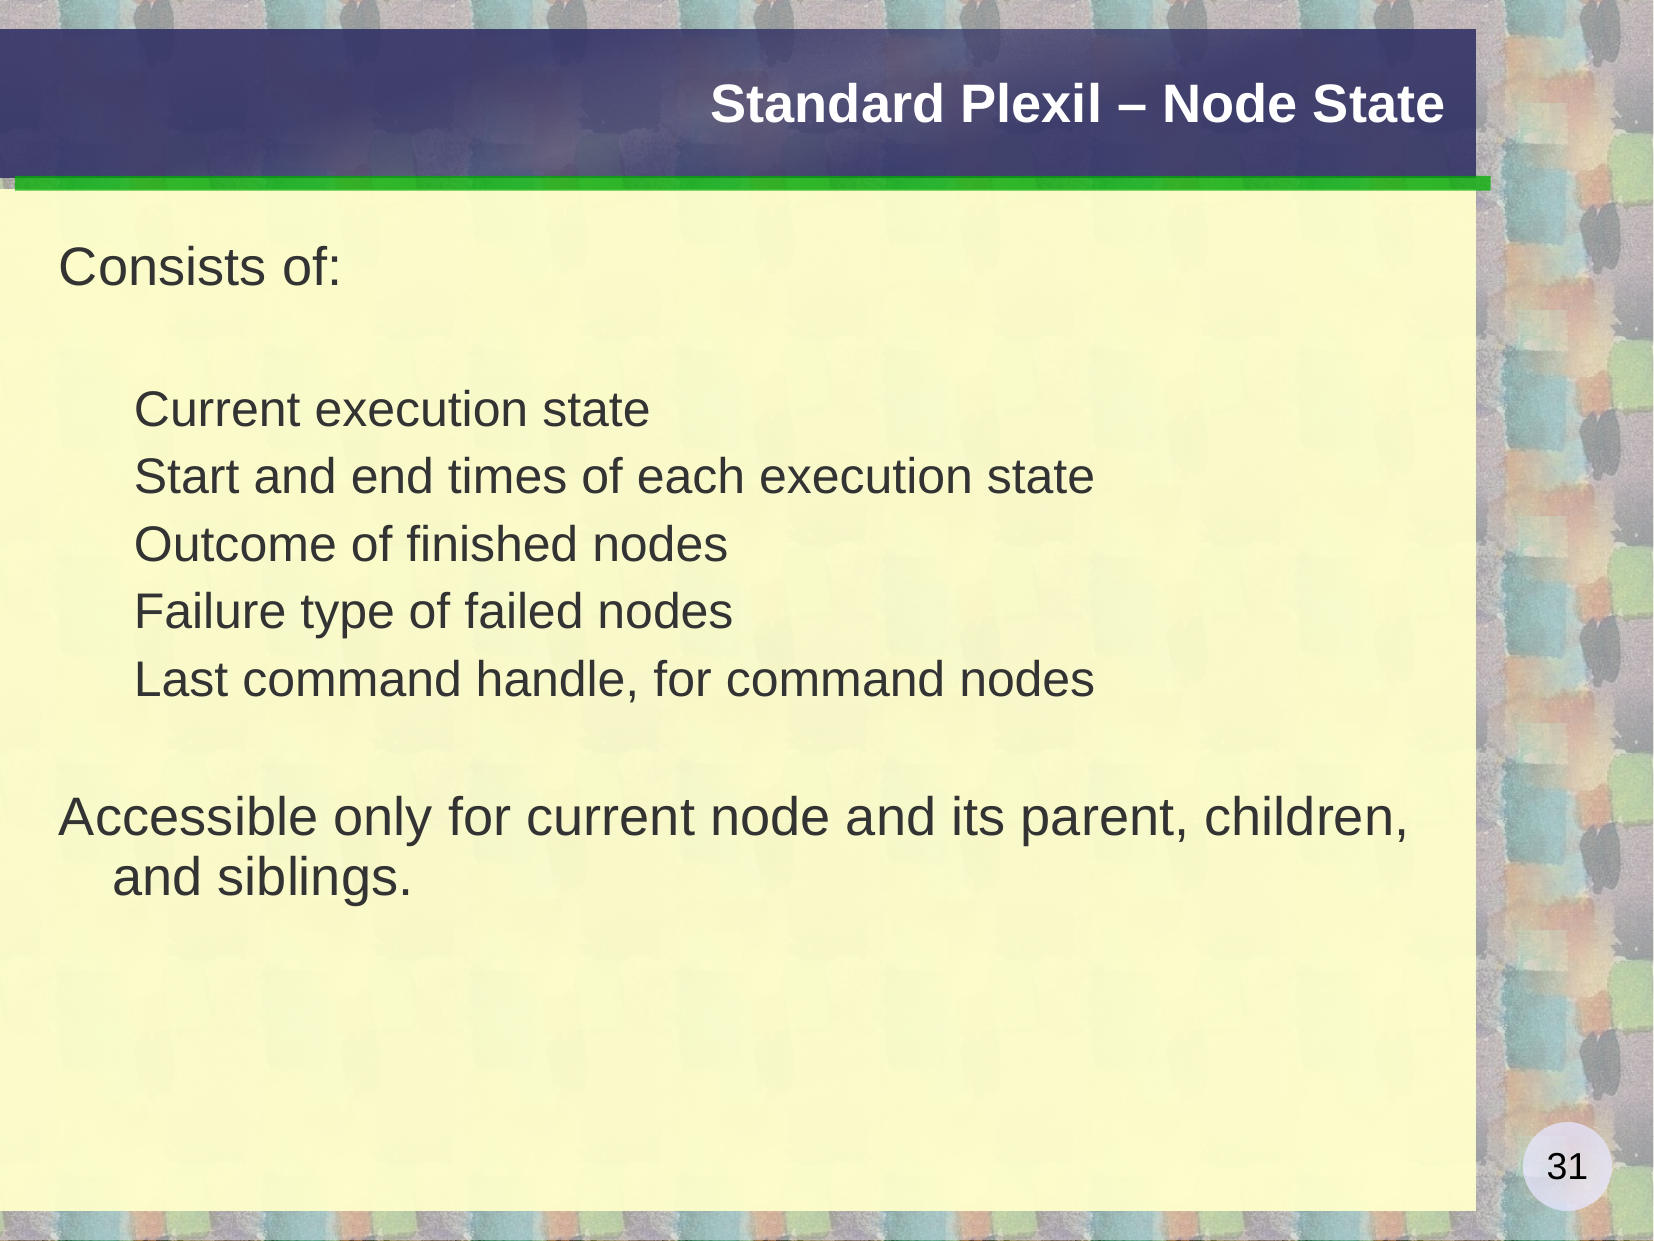

# Standard Plexil – Node State
Consists of:
Current execution state
Start and end times of each execution state
Outcome of finished nodes
Failure type of failed nodes
Last command handle, for command nodes
Accessible only for current node and its parent, children, and siblings.